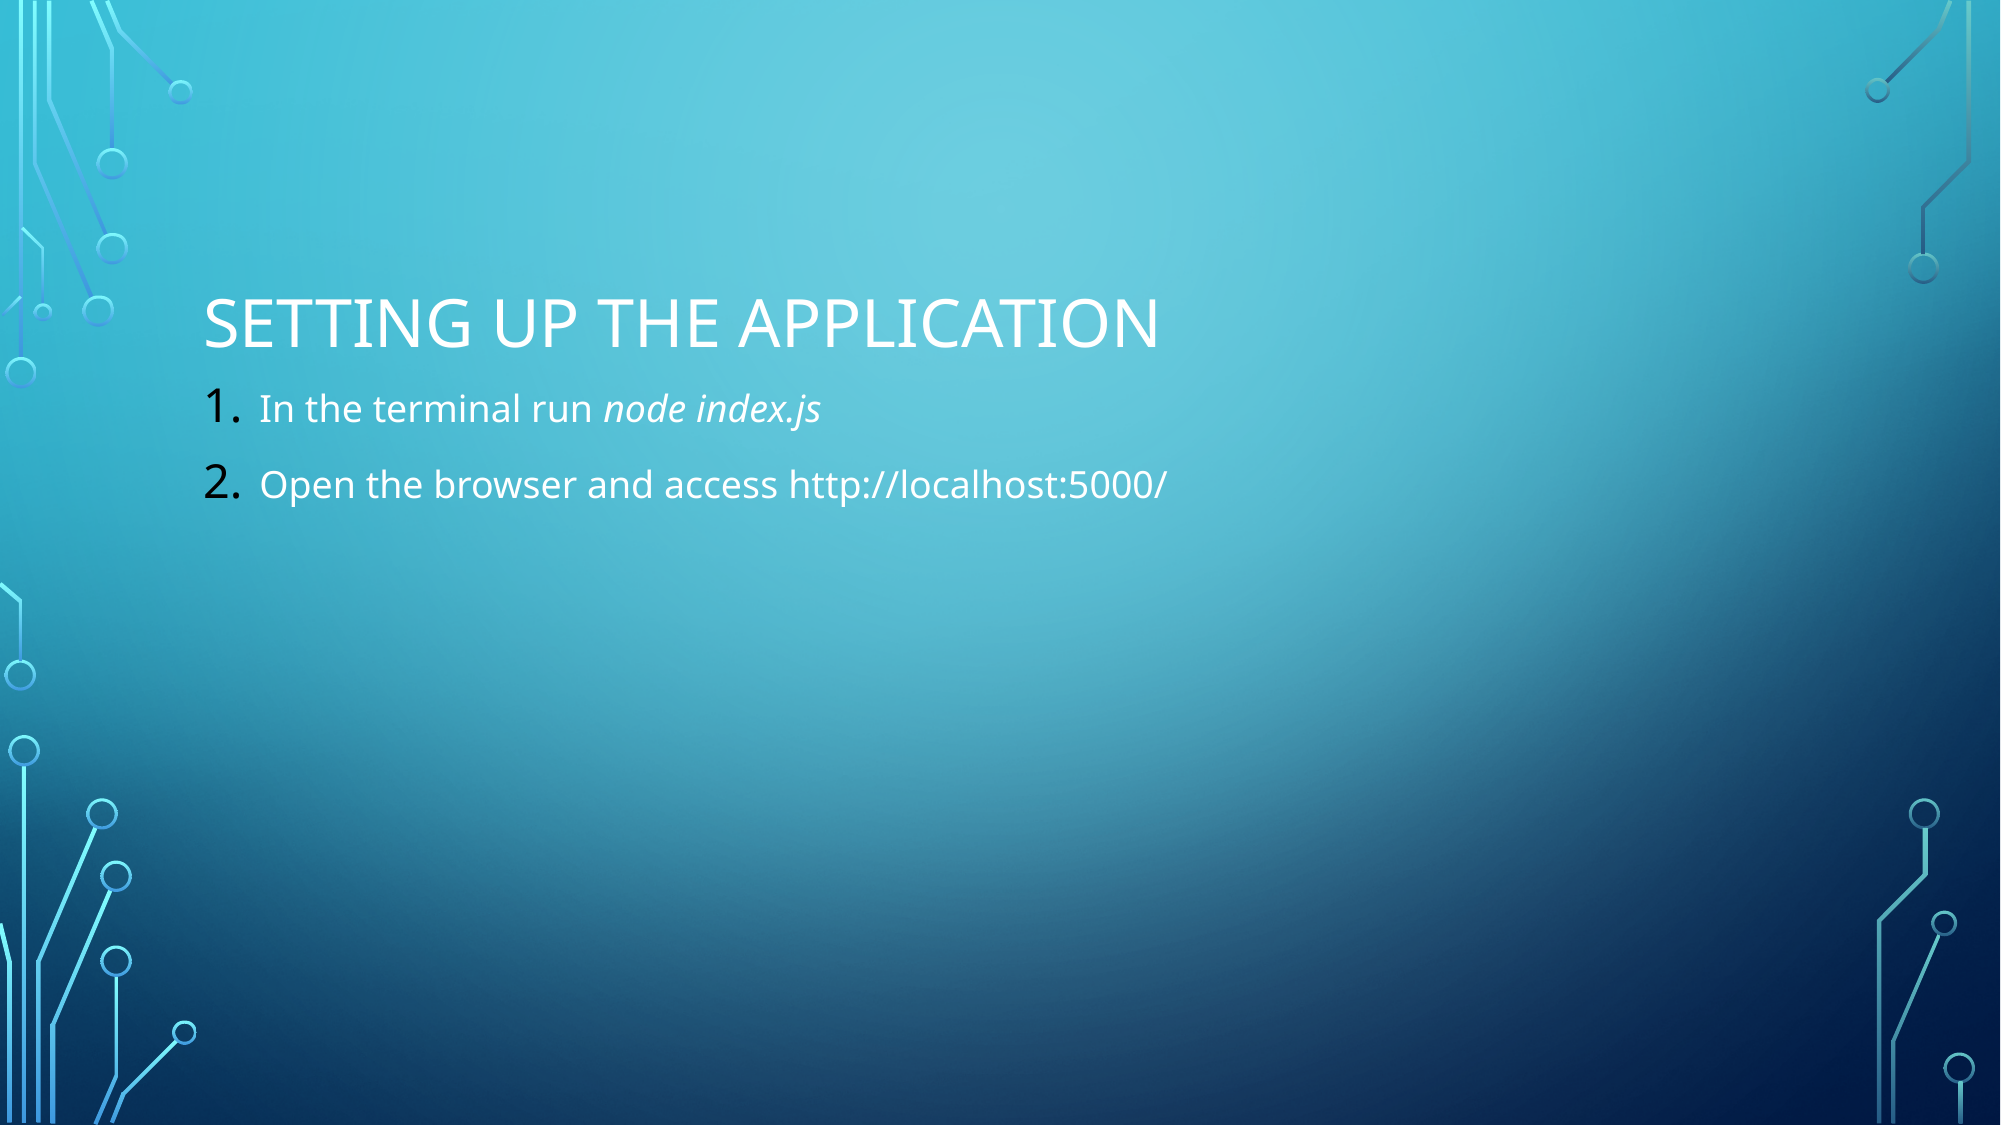

# Setting up the application
In the terminal run node index.js
Open the browser and access http://localhost:5000/